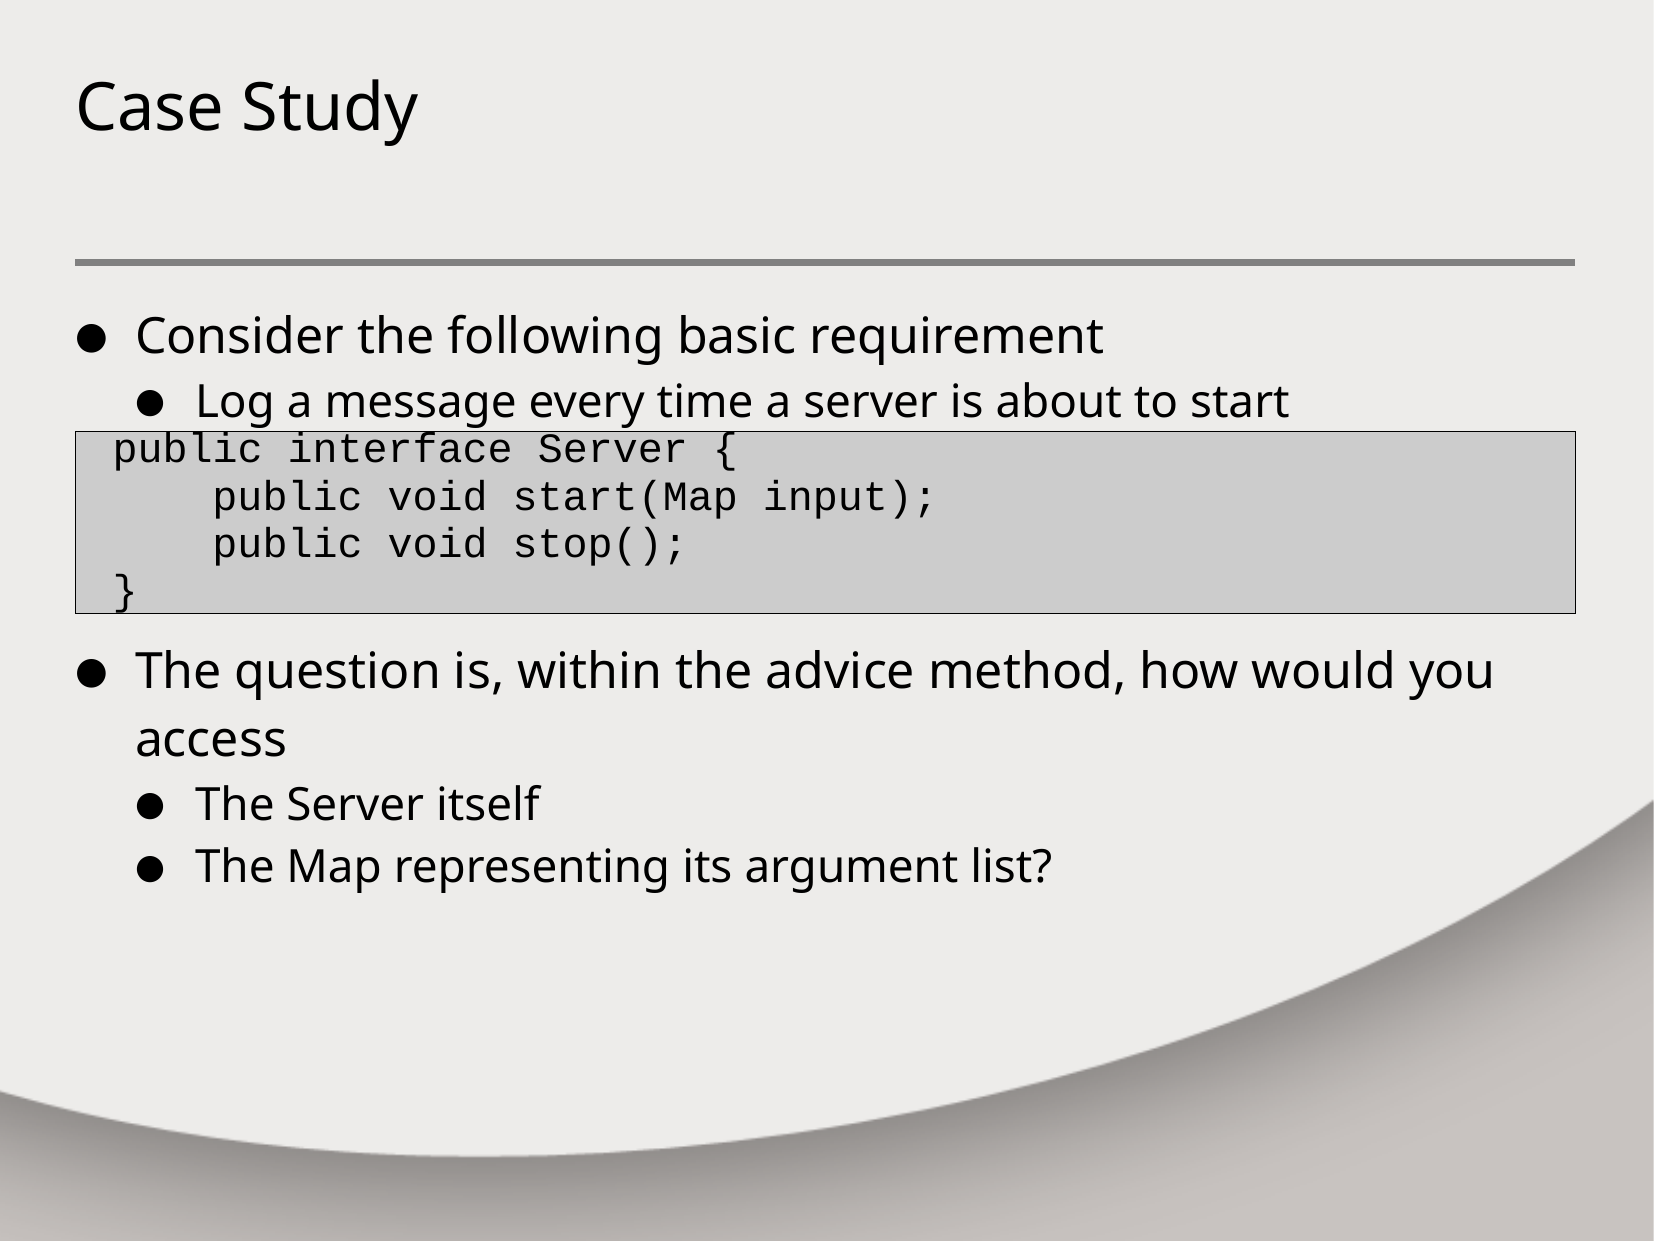

# Case Study
Consider the following basic requirement
Log a message every time a server is about to start
The question is, within the advice method, how would you access
The Server itself
The Map representing its argument list?
public interface Server {
 public void start(Map input);
 public void stop();
}